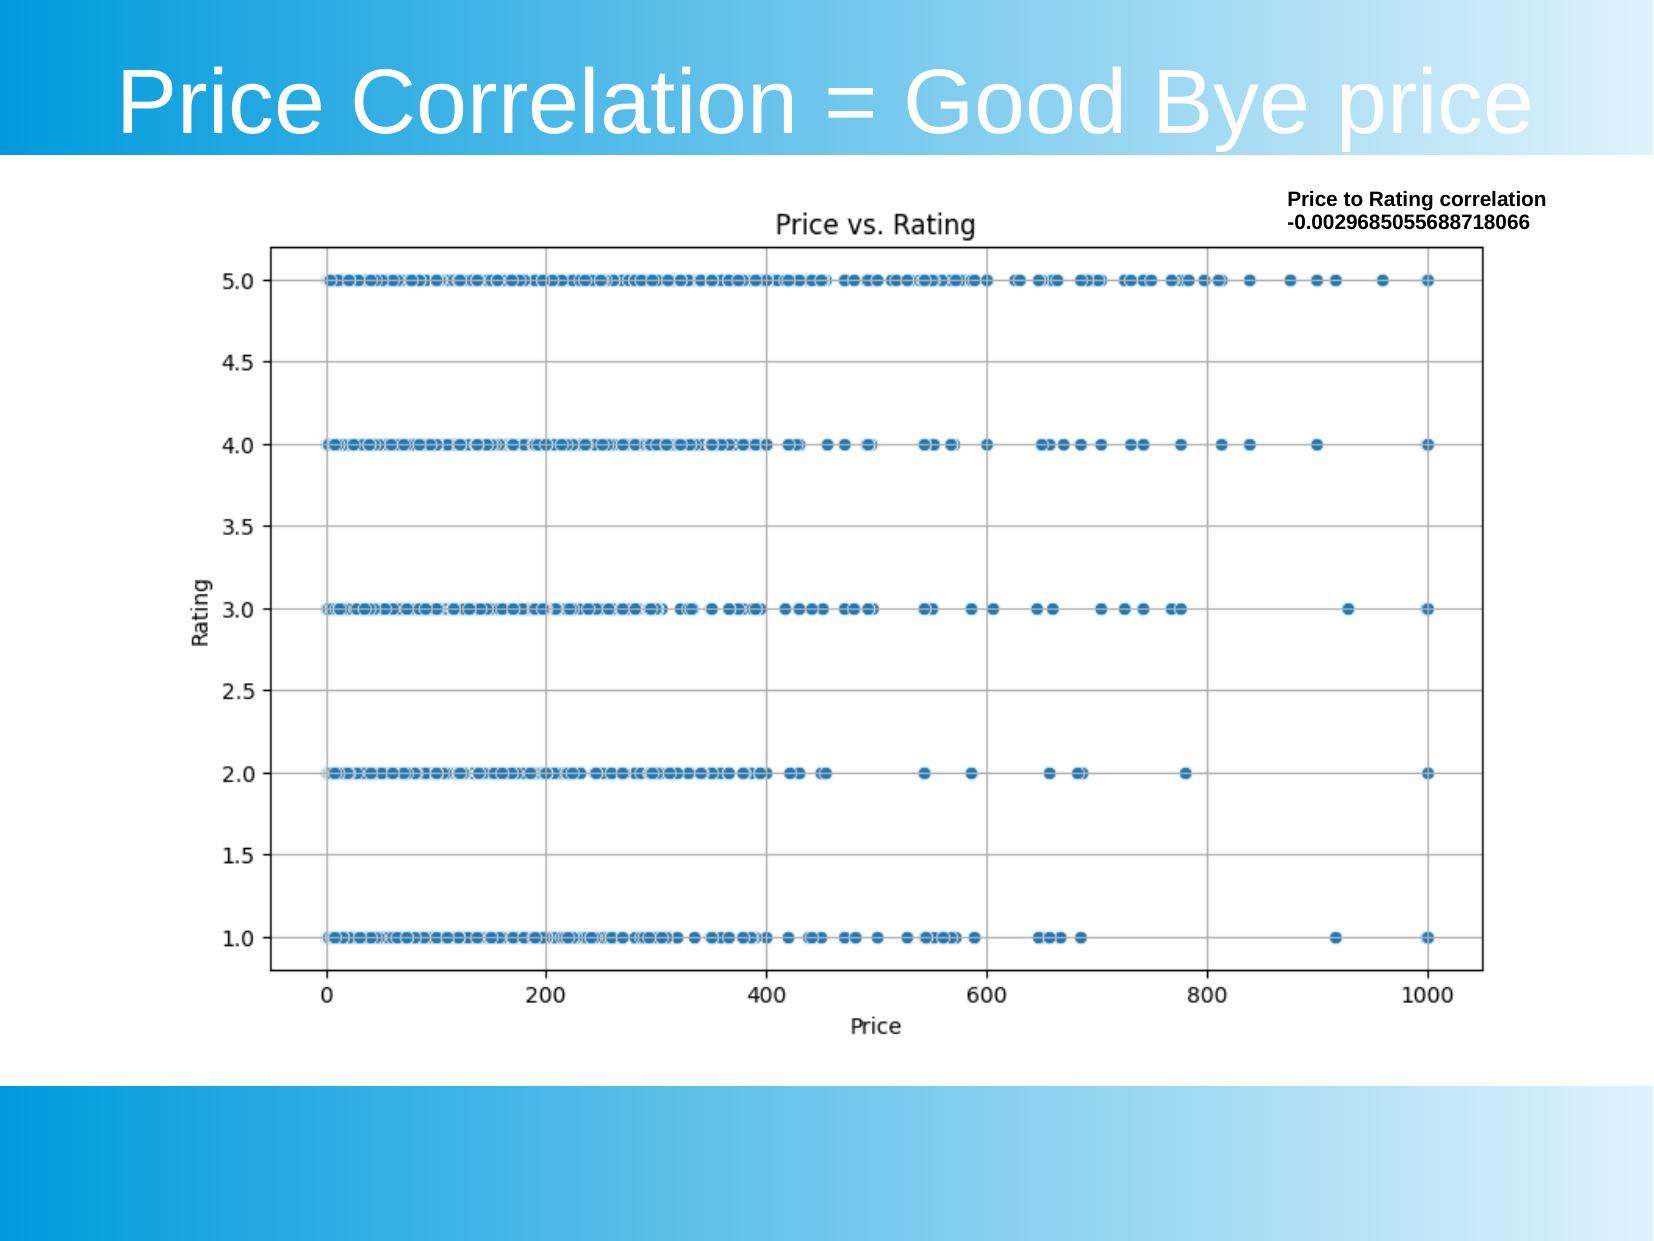

# Price Correlation = Good Bye price
Price to Rating correlation
-0.0029685055688718066